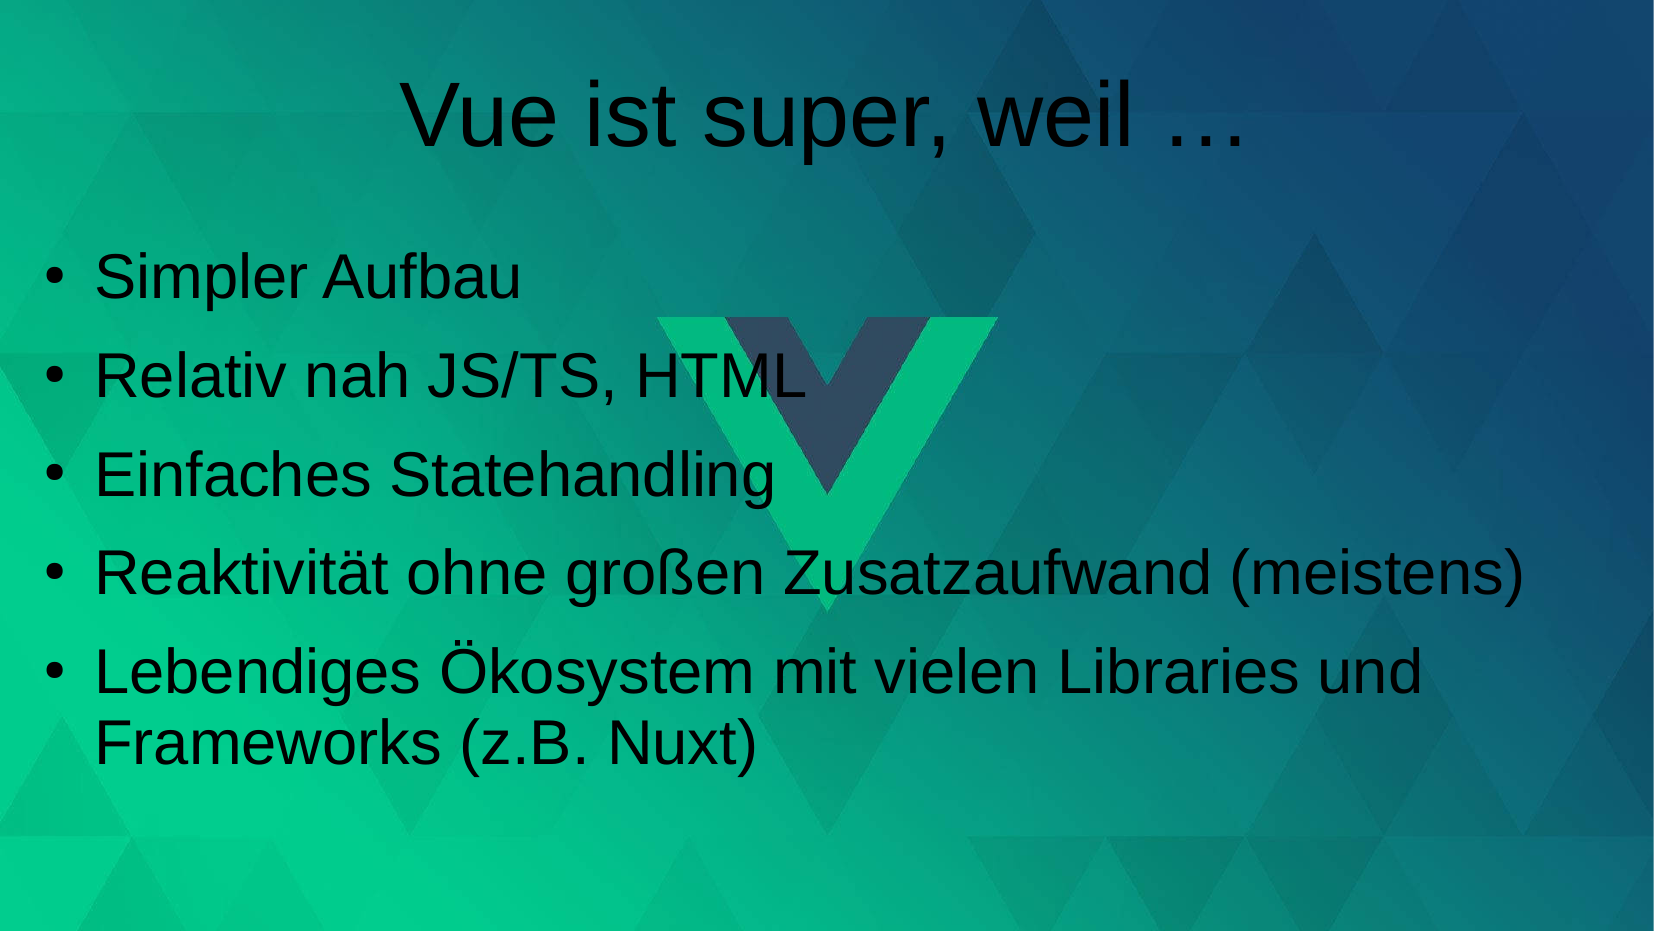

# Vue ist super, weil …
Simpler Aufbau
Relativ nah JS/TS, HTML
Einfaches Statehandling
Reaktivität ohne großen Zusatzaufwand (meistens)
Lebendiges Ökosystem mit vielen Libraries und Frameworks (z.B. Nuxt)